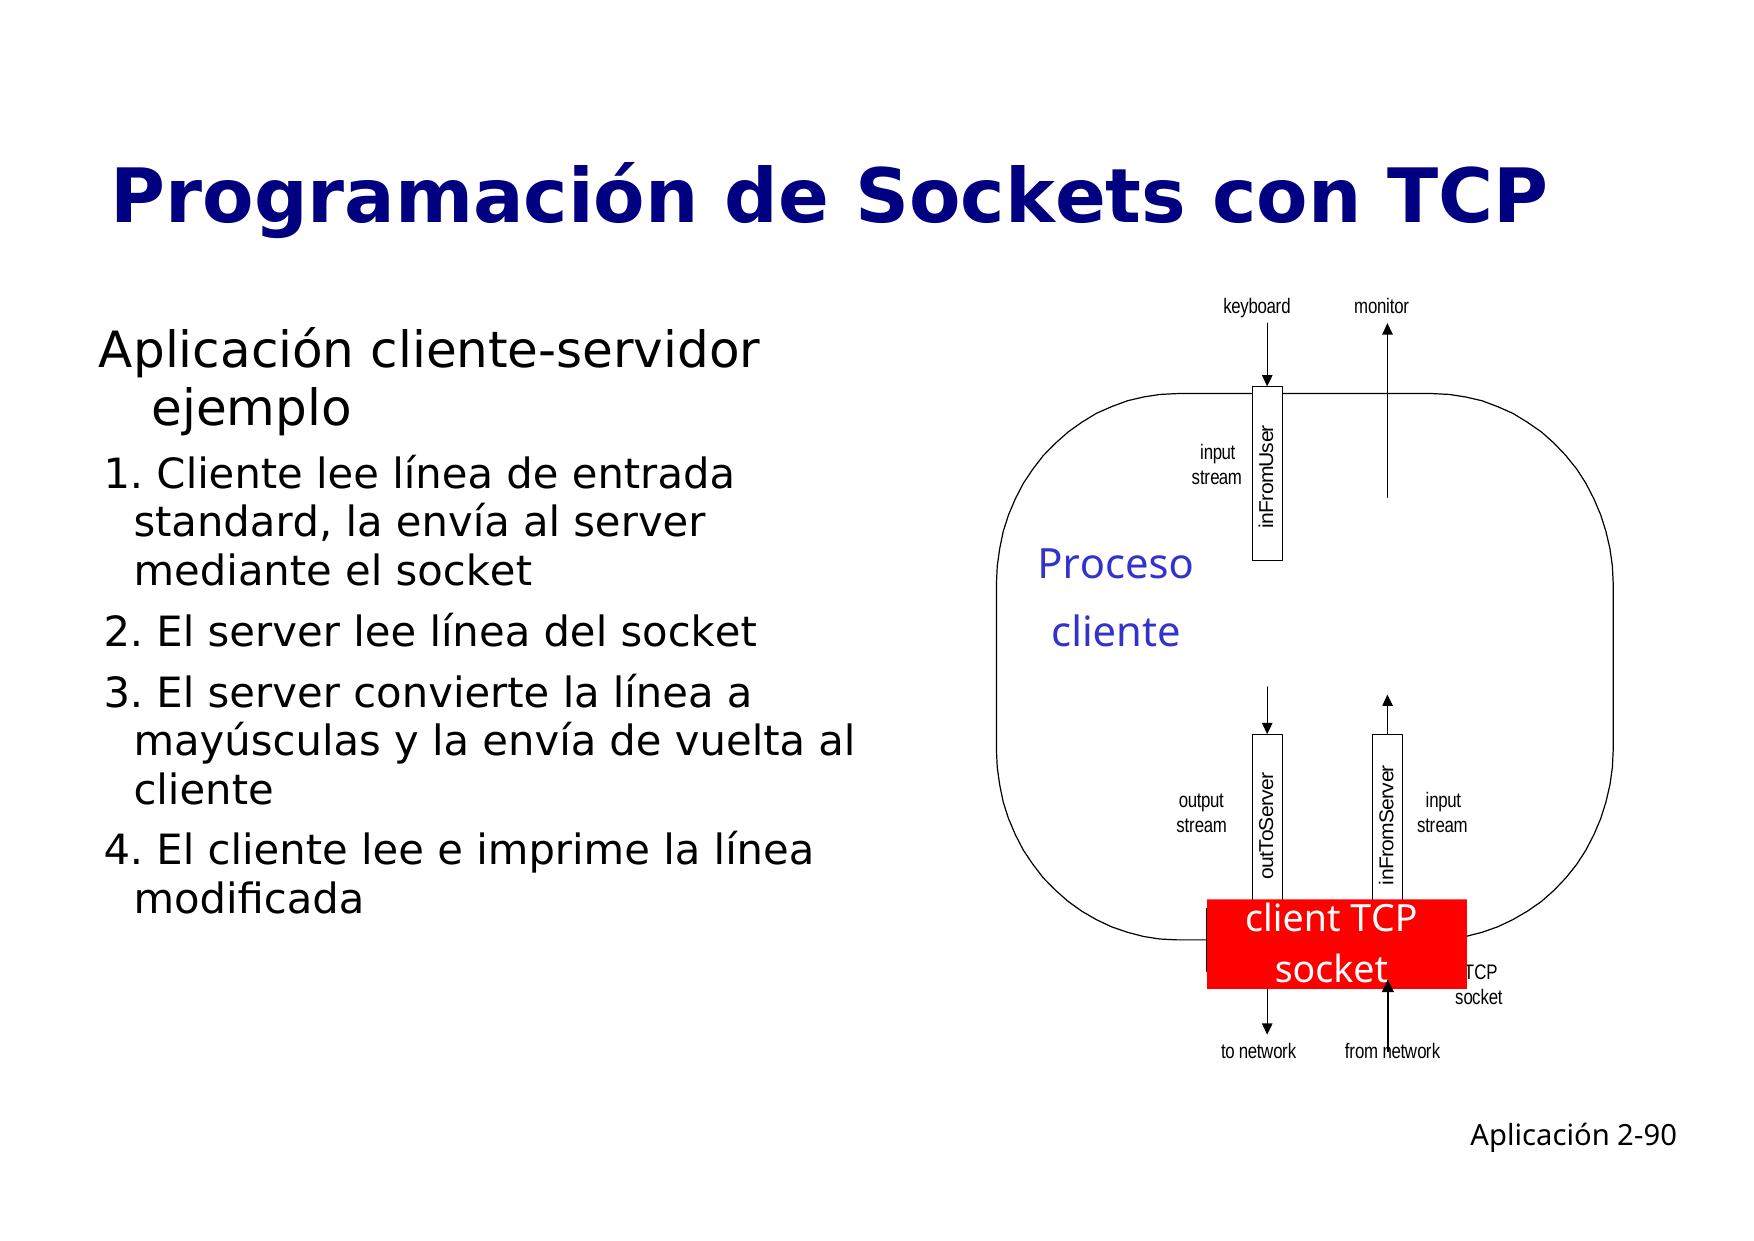

# Programación de Sockets con TCP
Aplicación cliente-servidor ejemplo
1. Cliente lee línea de entrada standard, la envía al server mediante el socket
2. El server lee línea del socket
3. El server convierte la línea a mayúsculas y la envía de vuelta al cliente
4. El cliente lee e imprime la línea modificada
Proceso
cliente
client TCP socket